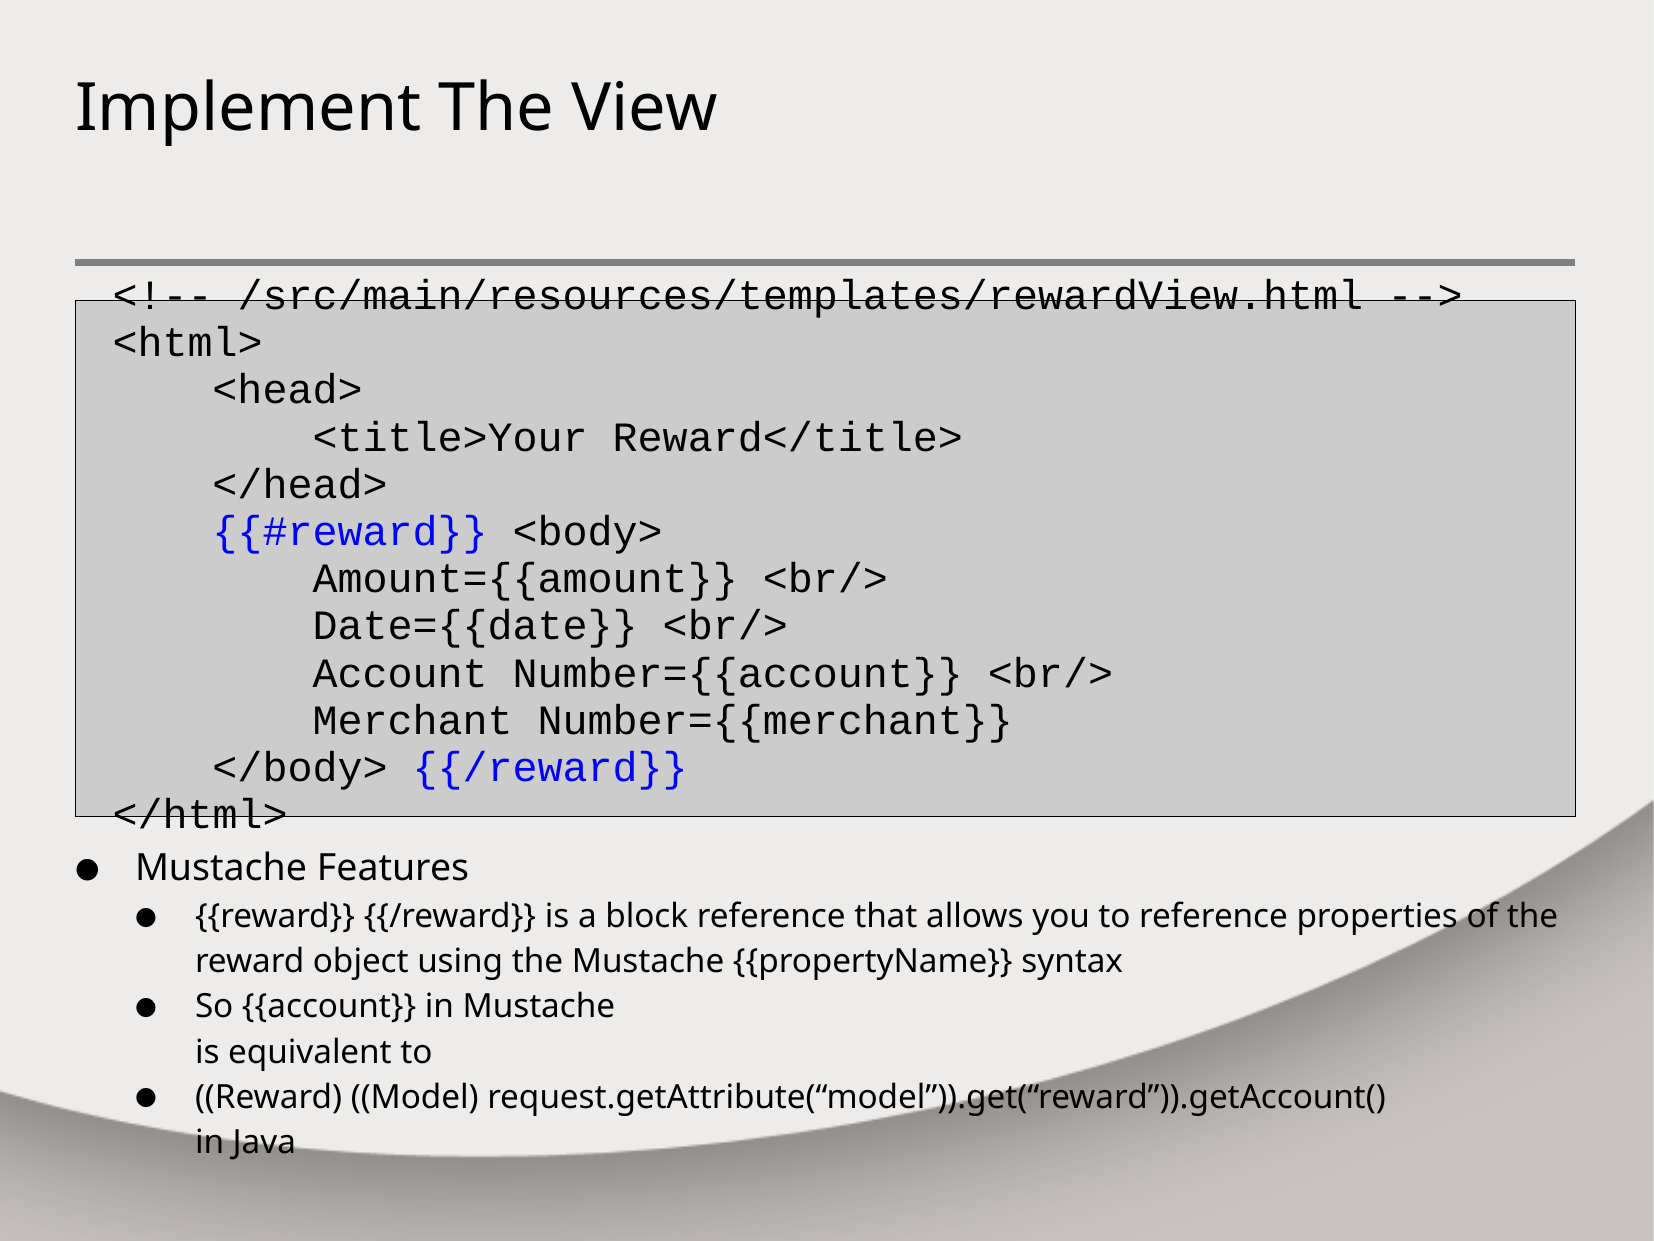

# Implement The View
<!-- /src/main/resources/templates/rewardView.html -->
<html>
 <head>
 <title>Your Reward</title>
 </head>
 {{#reward}} <body>
 Amount={{amount}} <br/>
 Date={{date}} <br/>
 Account Number={{account}} <br/>
 Merchant Number={{merchant}}
 </body> {{/reward}}
</html>
Mustache Features
{{reward}} {{/reward}} is a block reference that allows you to reference properties of the reward object using the Mustache {{propertyName}} syntax
So {{account}} in Mustache
is equivalent to
((Reward) ((Model) request.getAttribute(“model”)).get(“reward”)).getAccount()
in Java